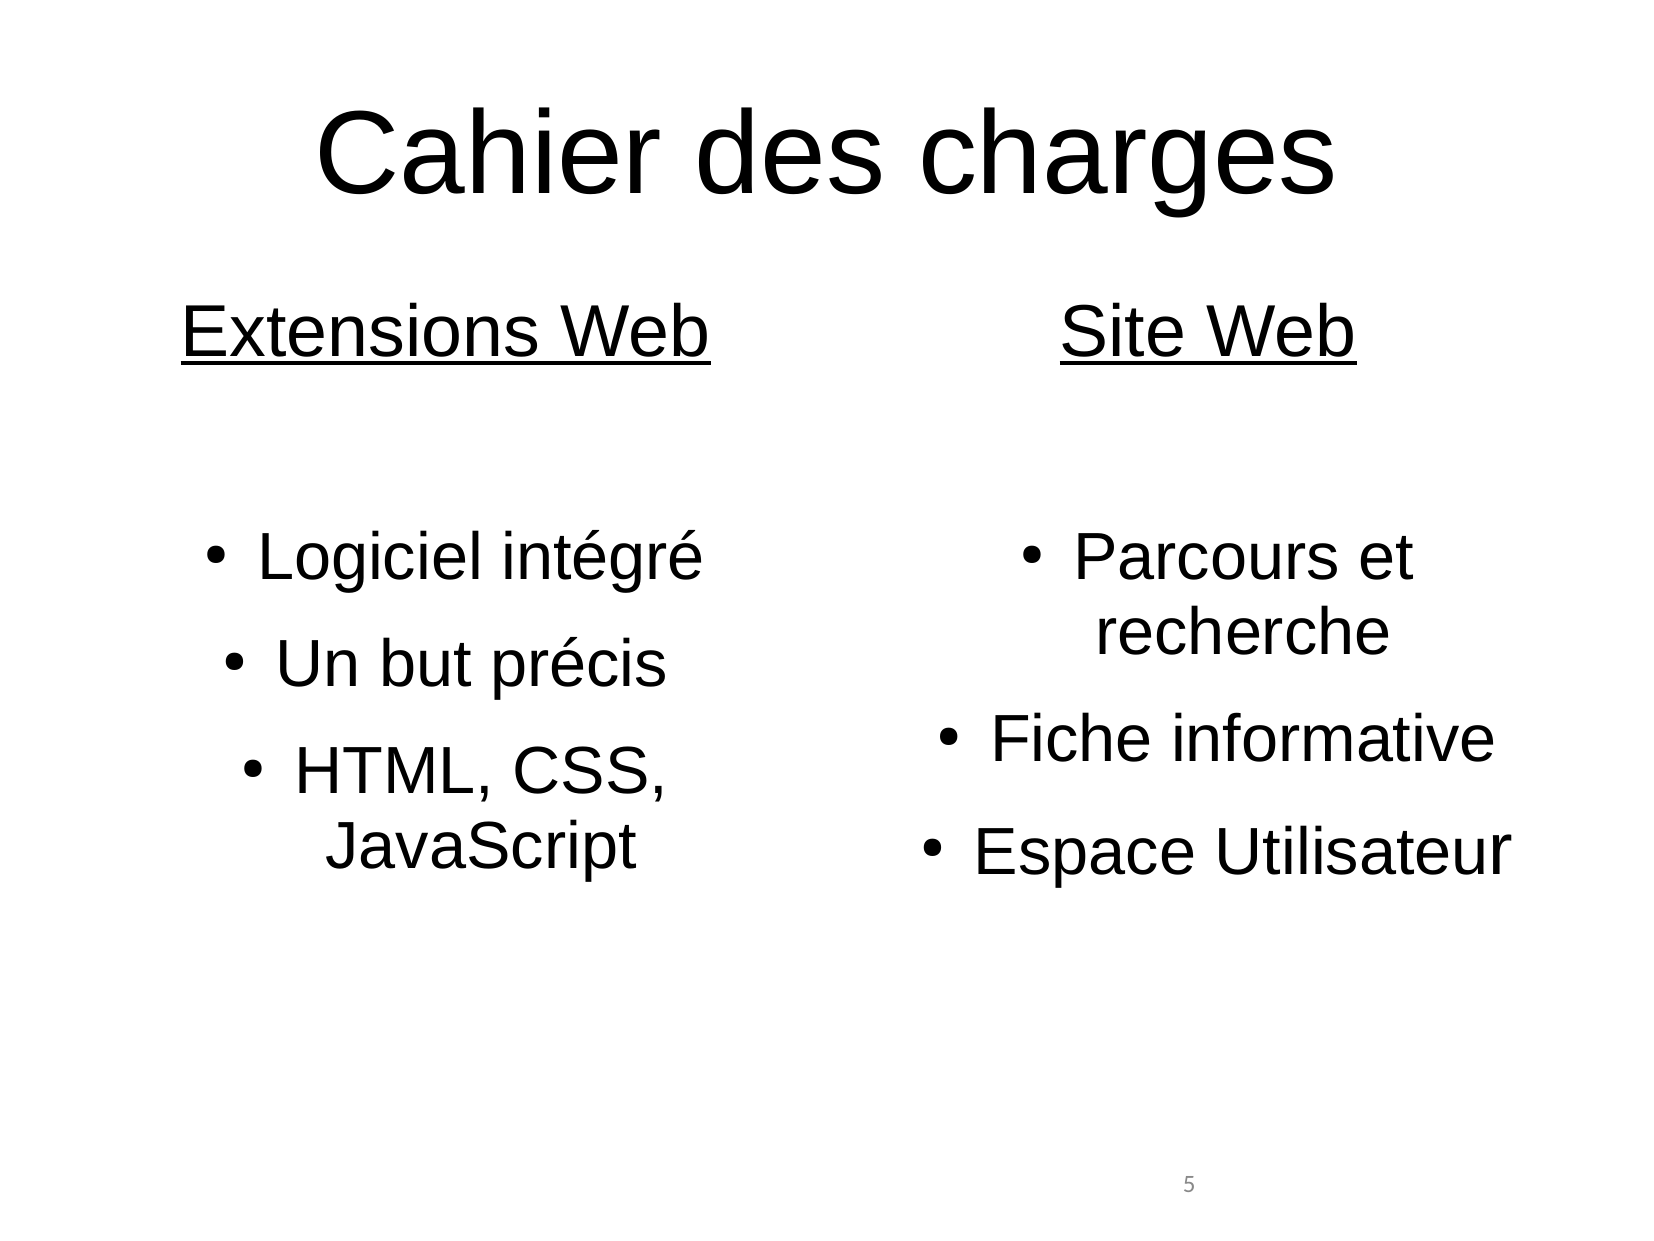

# Cahier des charges
Extensions Web
Logiciel intégré
Un but précis
HTML, CSS, JavaScript
Site Web
Parcours et recherche
Fiche informative
Espace Utilisateur
5